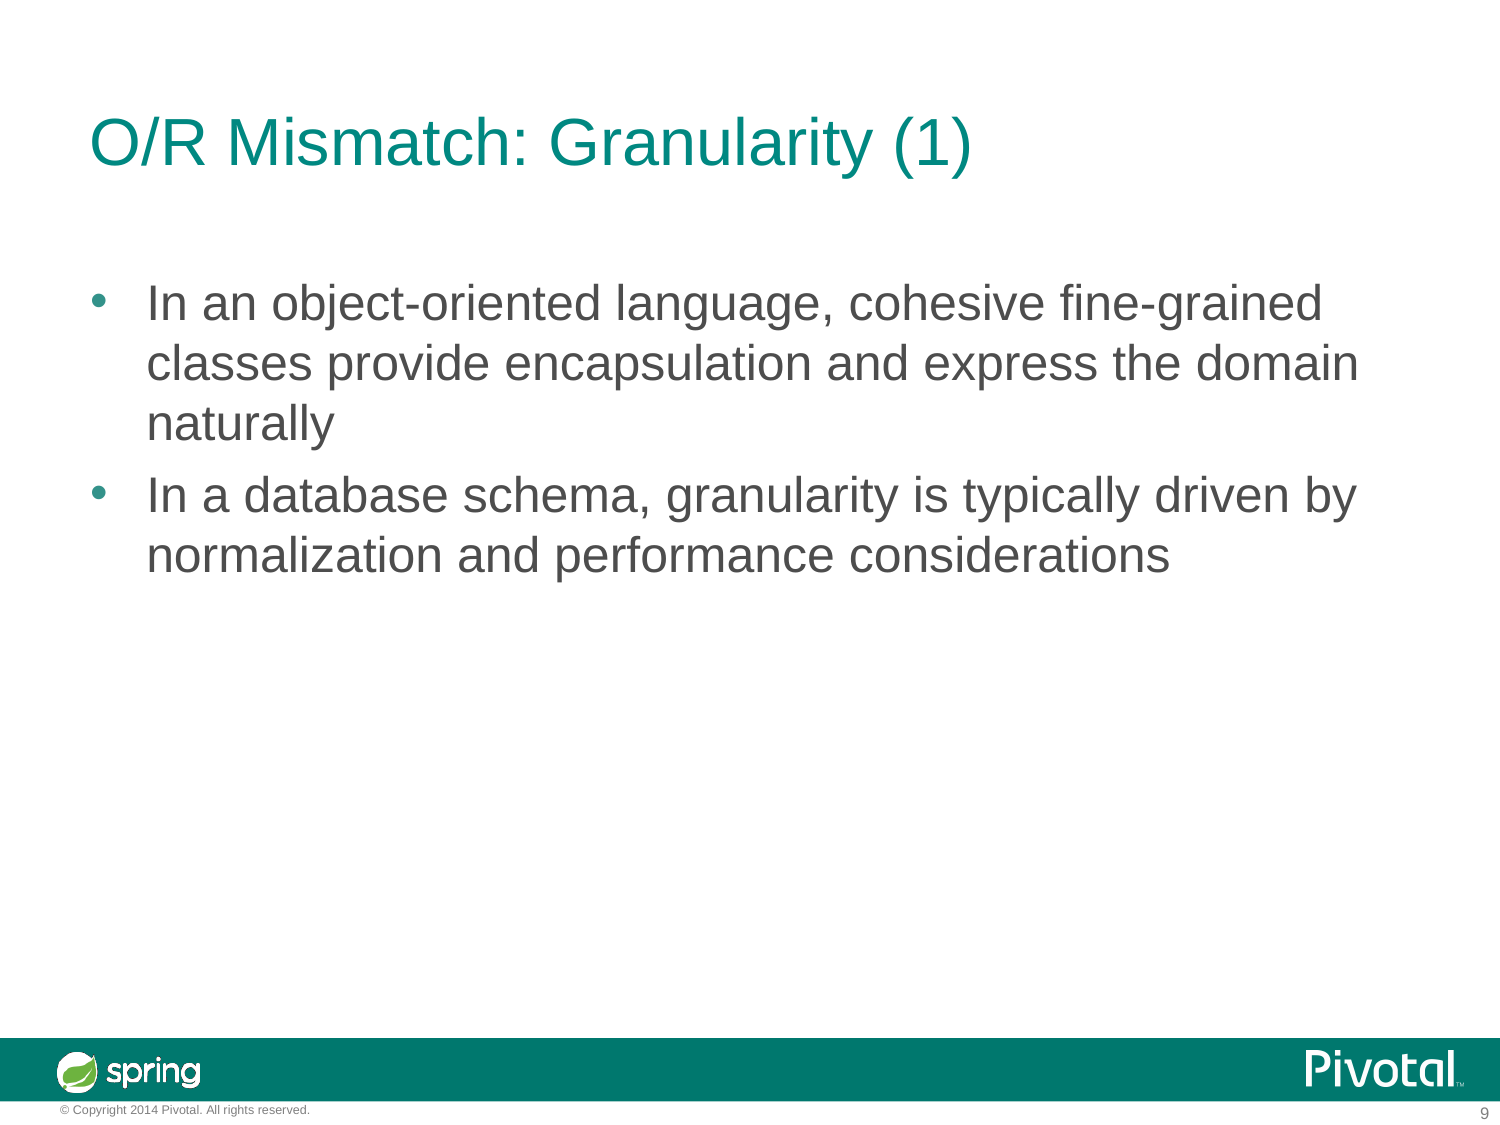

# O/R Mismatch: Granularity (1)
In an object-oriented language, cohesive fine-grained classes provide encapsulation and express the domain naturally
In a database schema, granularity is typically driven by normalization and performance considerations